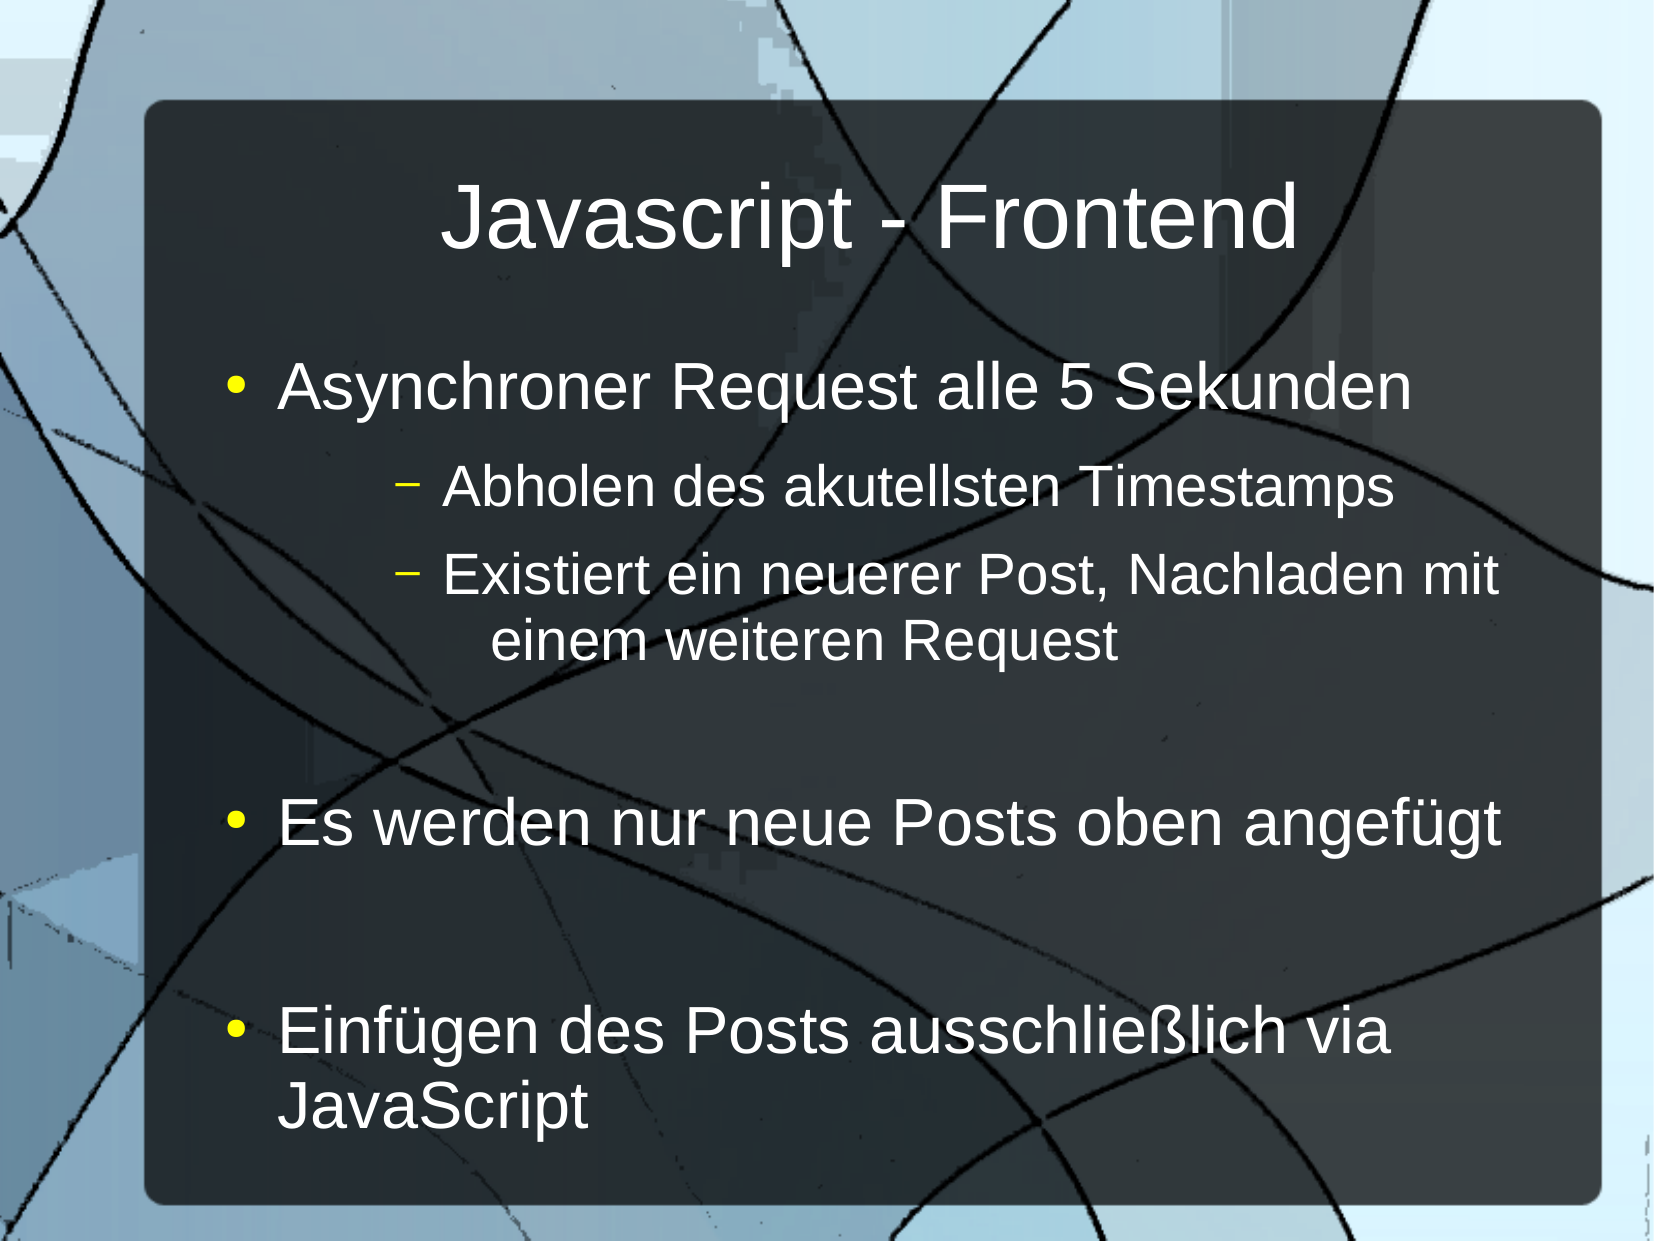

# Javascript - Frontend
Asynchroner Request alle 5 Sekunden
Abholen des akutellsten Timestamps
Existiert ein neuerer Post, Nachladen mit einem weiteren Request
Es werden nur neue Posts oben angefügt
Einfügen des Posts ausschließlich via JavaScript